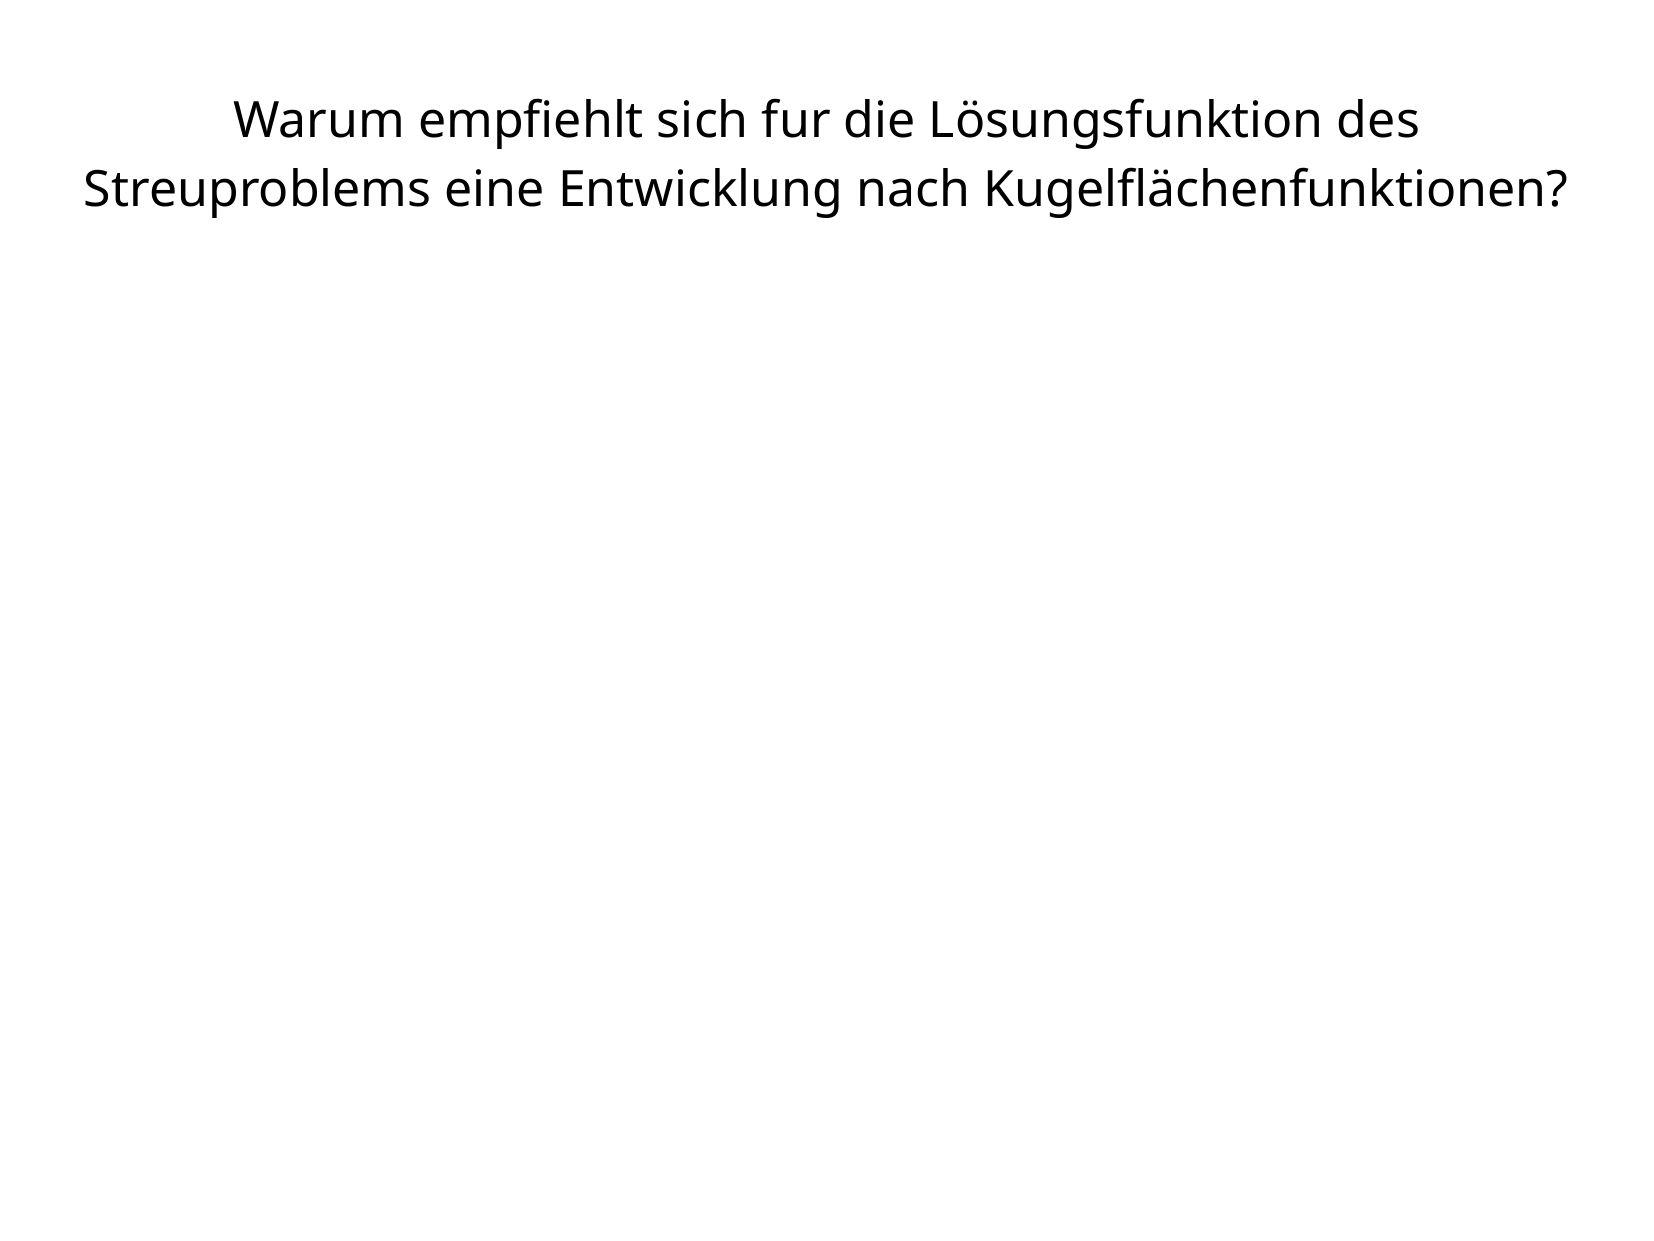

# Warum empfiehlt sich fur die Lösungsfunktion des Streuproblems eine Entwicklung nach Kugelflächenfunktionen?